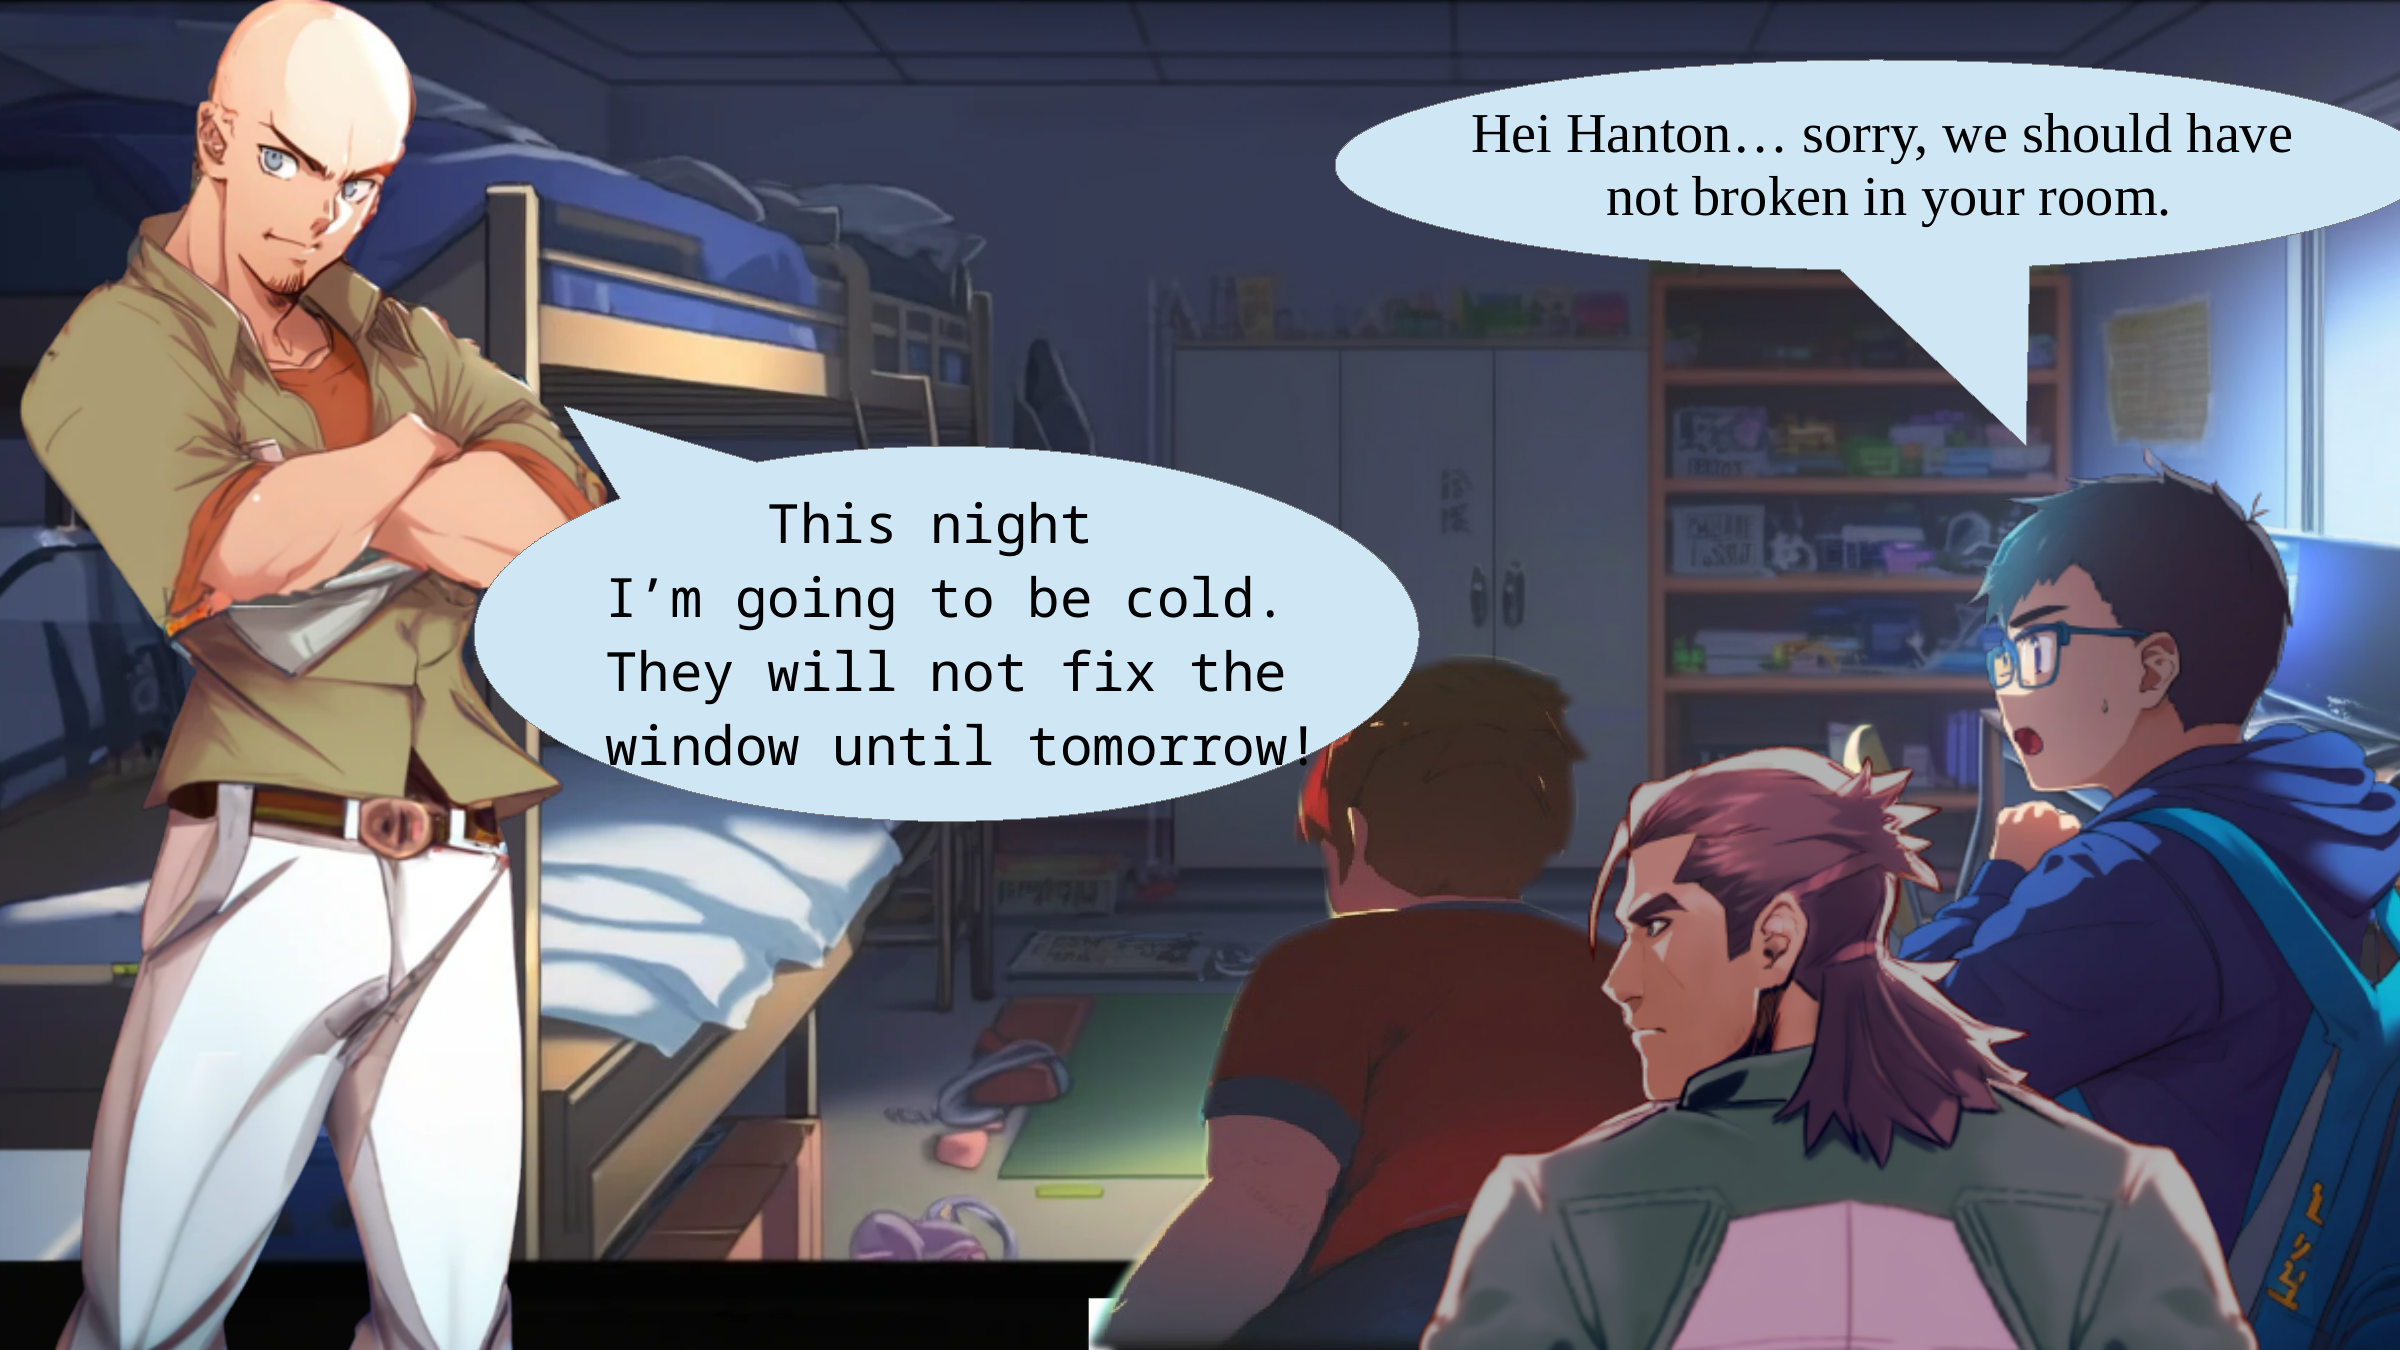

Hei Hanton… sorry, we should have
 not broken in your room.
This night
I’m going to be cold.
They will not fix the
 window until tomorrow!